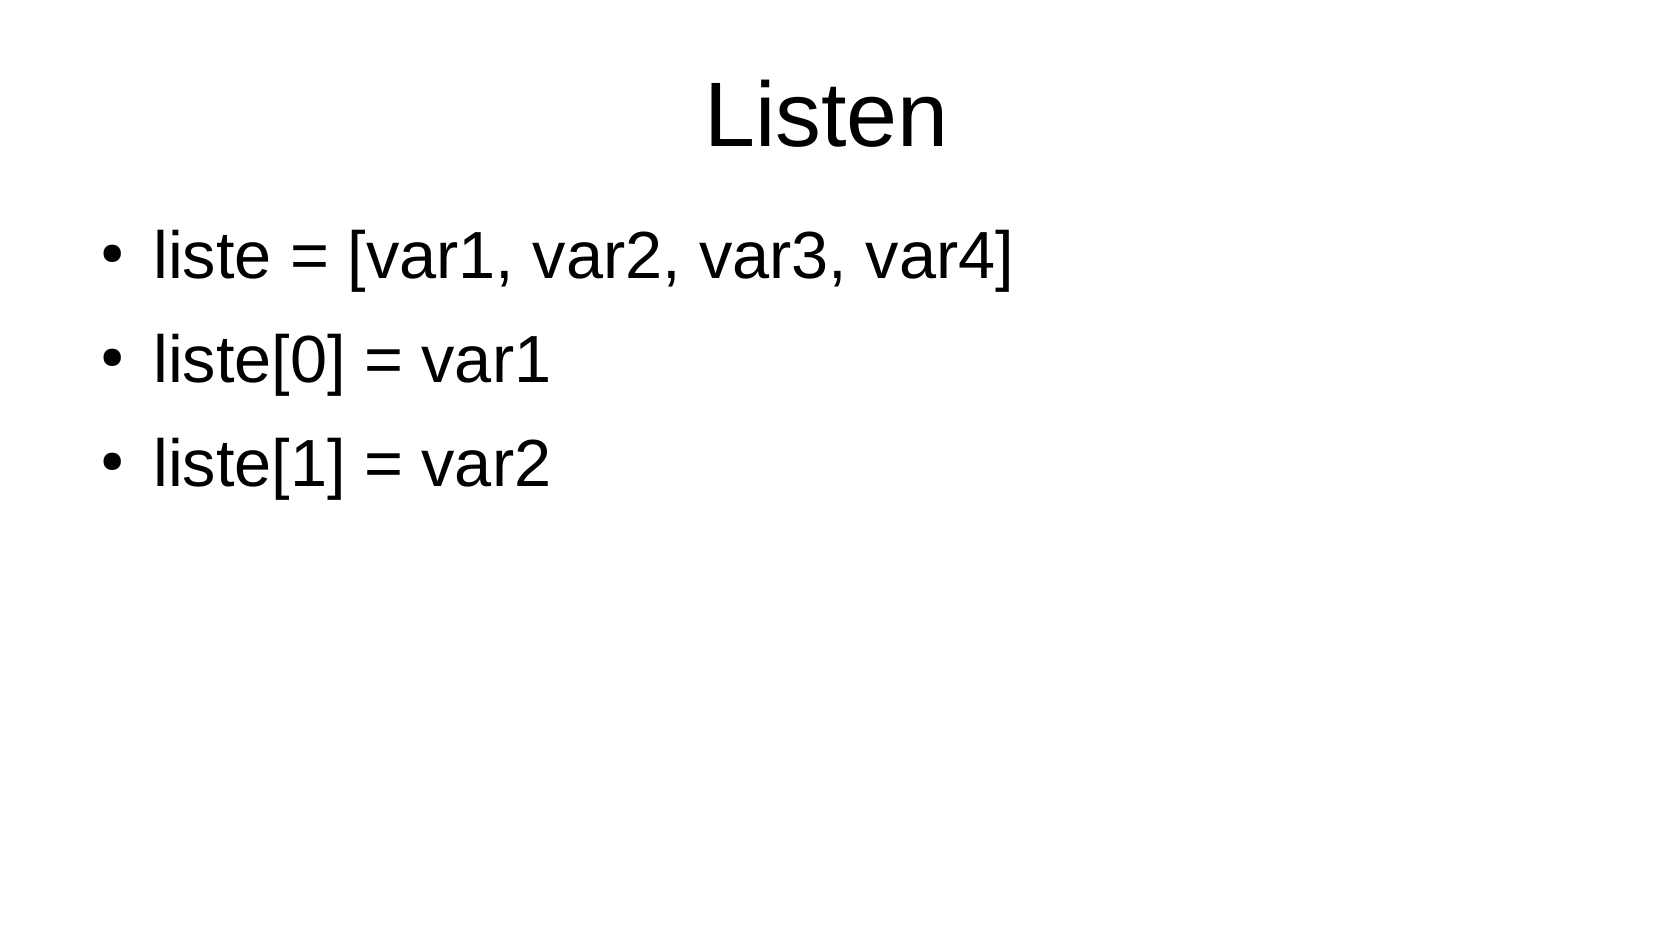

# Listen
liste = [var1, var2, var3, var4]
liste[0] = var1
liste[1] = var2